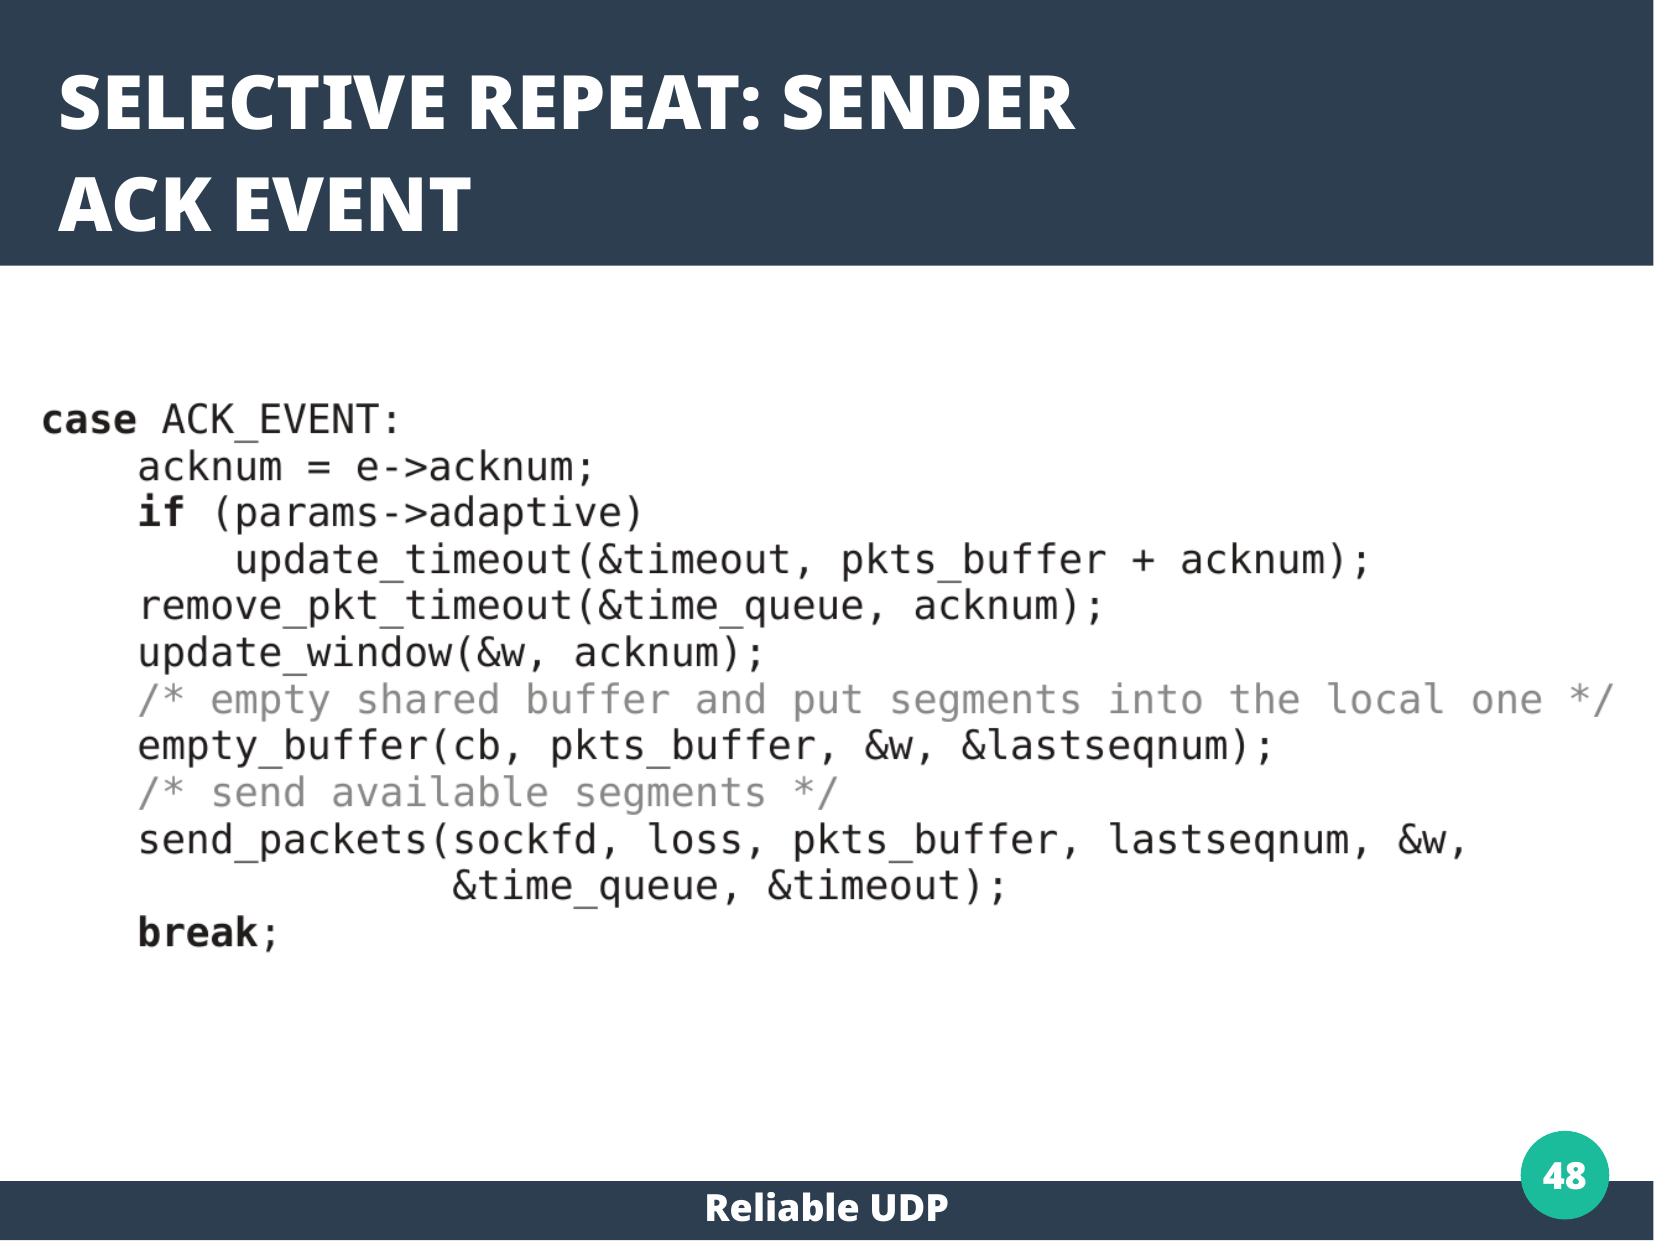

# SELECTIVE REPEAT: SENDER ACK EVENT
48
Reliable UDP